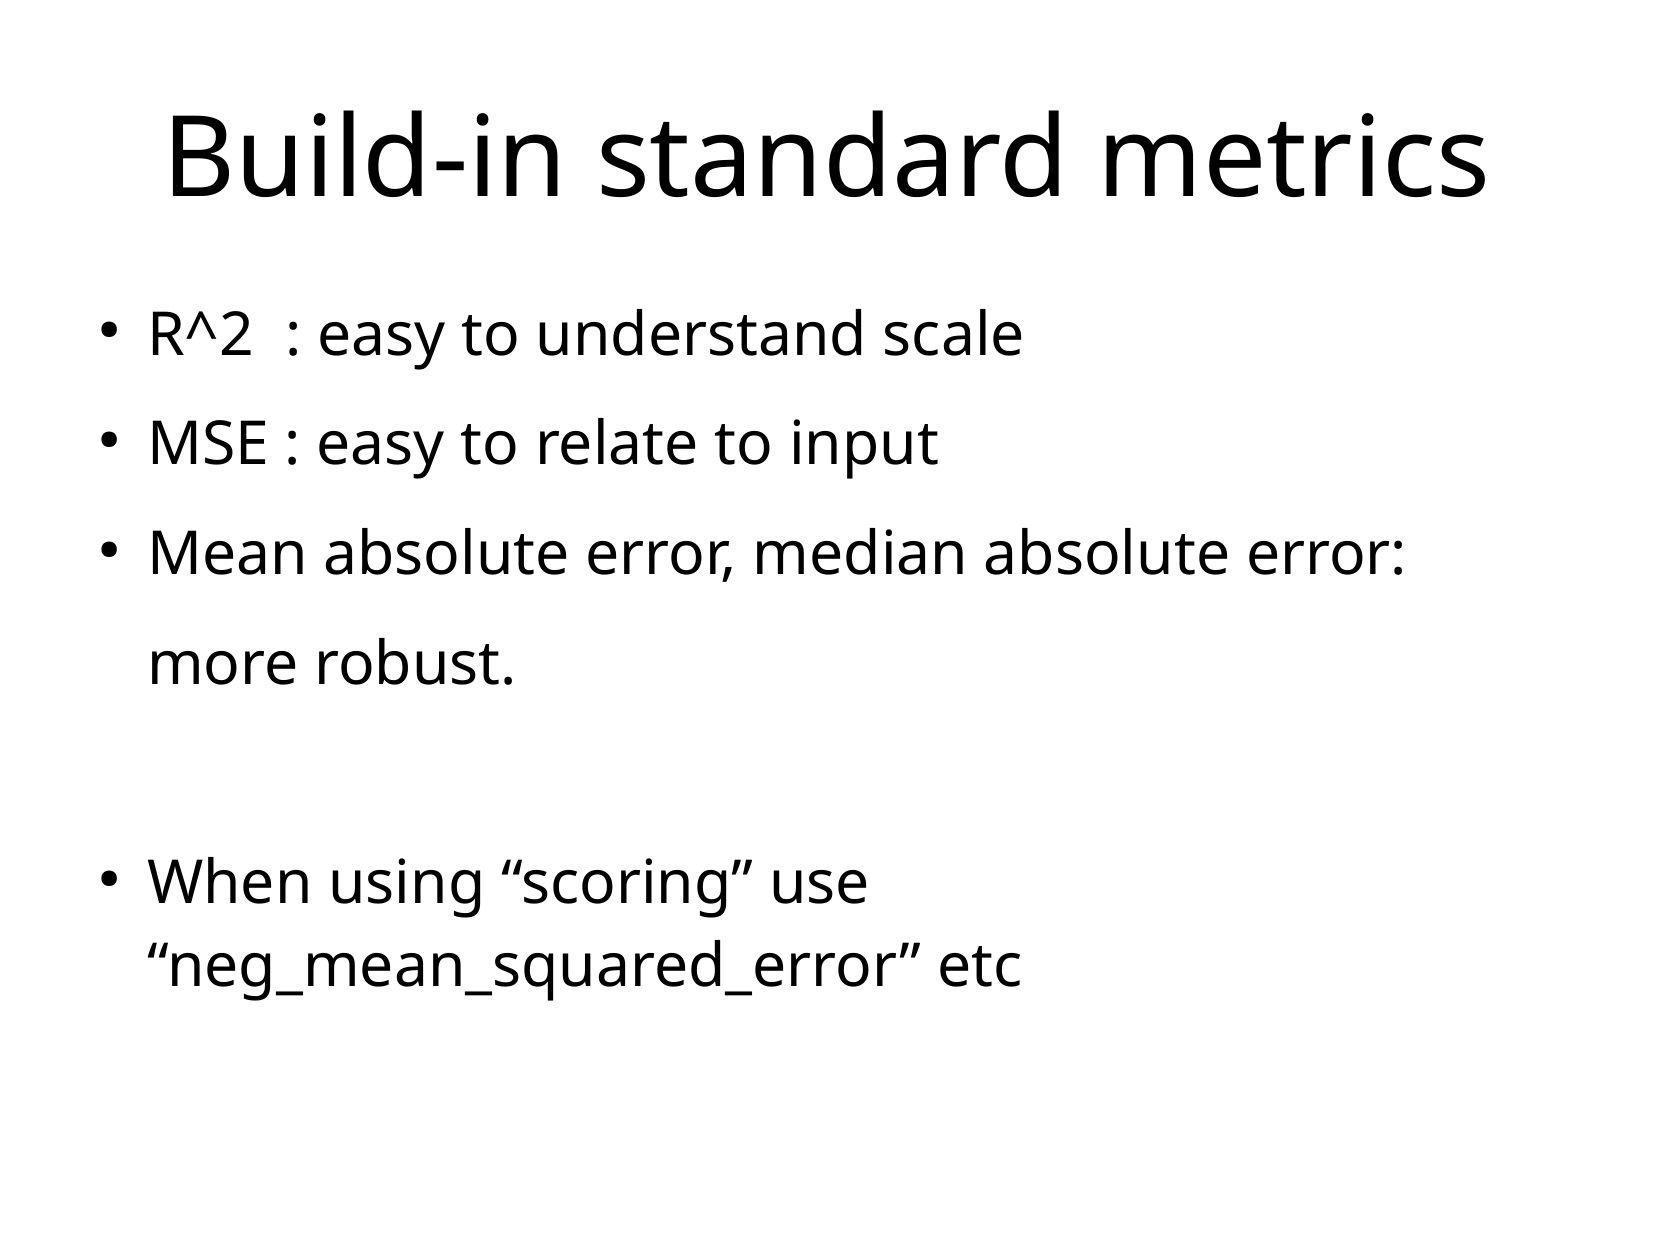

# Build-in standard metrics
R^2 : easy to understand scale
MSE : easy to relate to input
Mean absolute error, median absolute error:
more robust.
When using “scoring” use “neg_mean_squared_error” etc